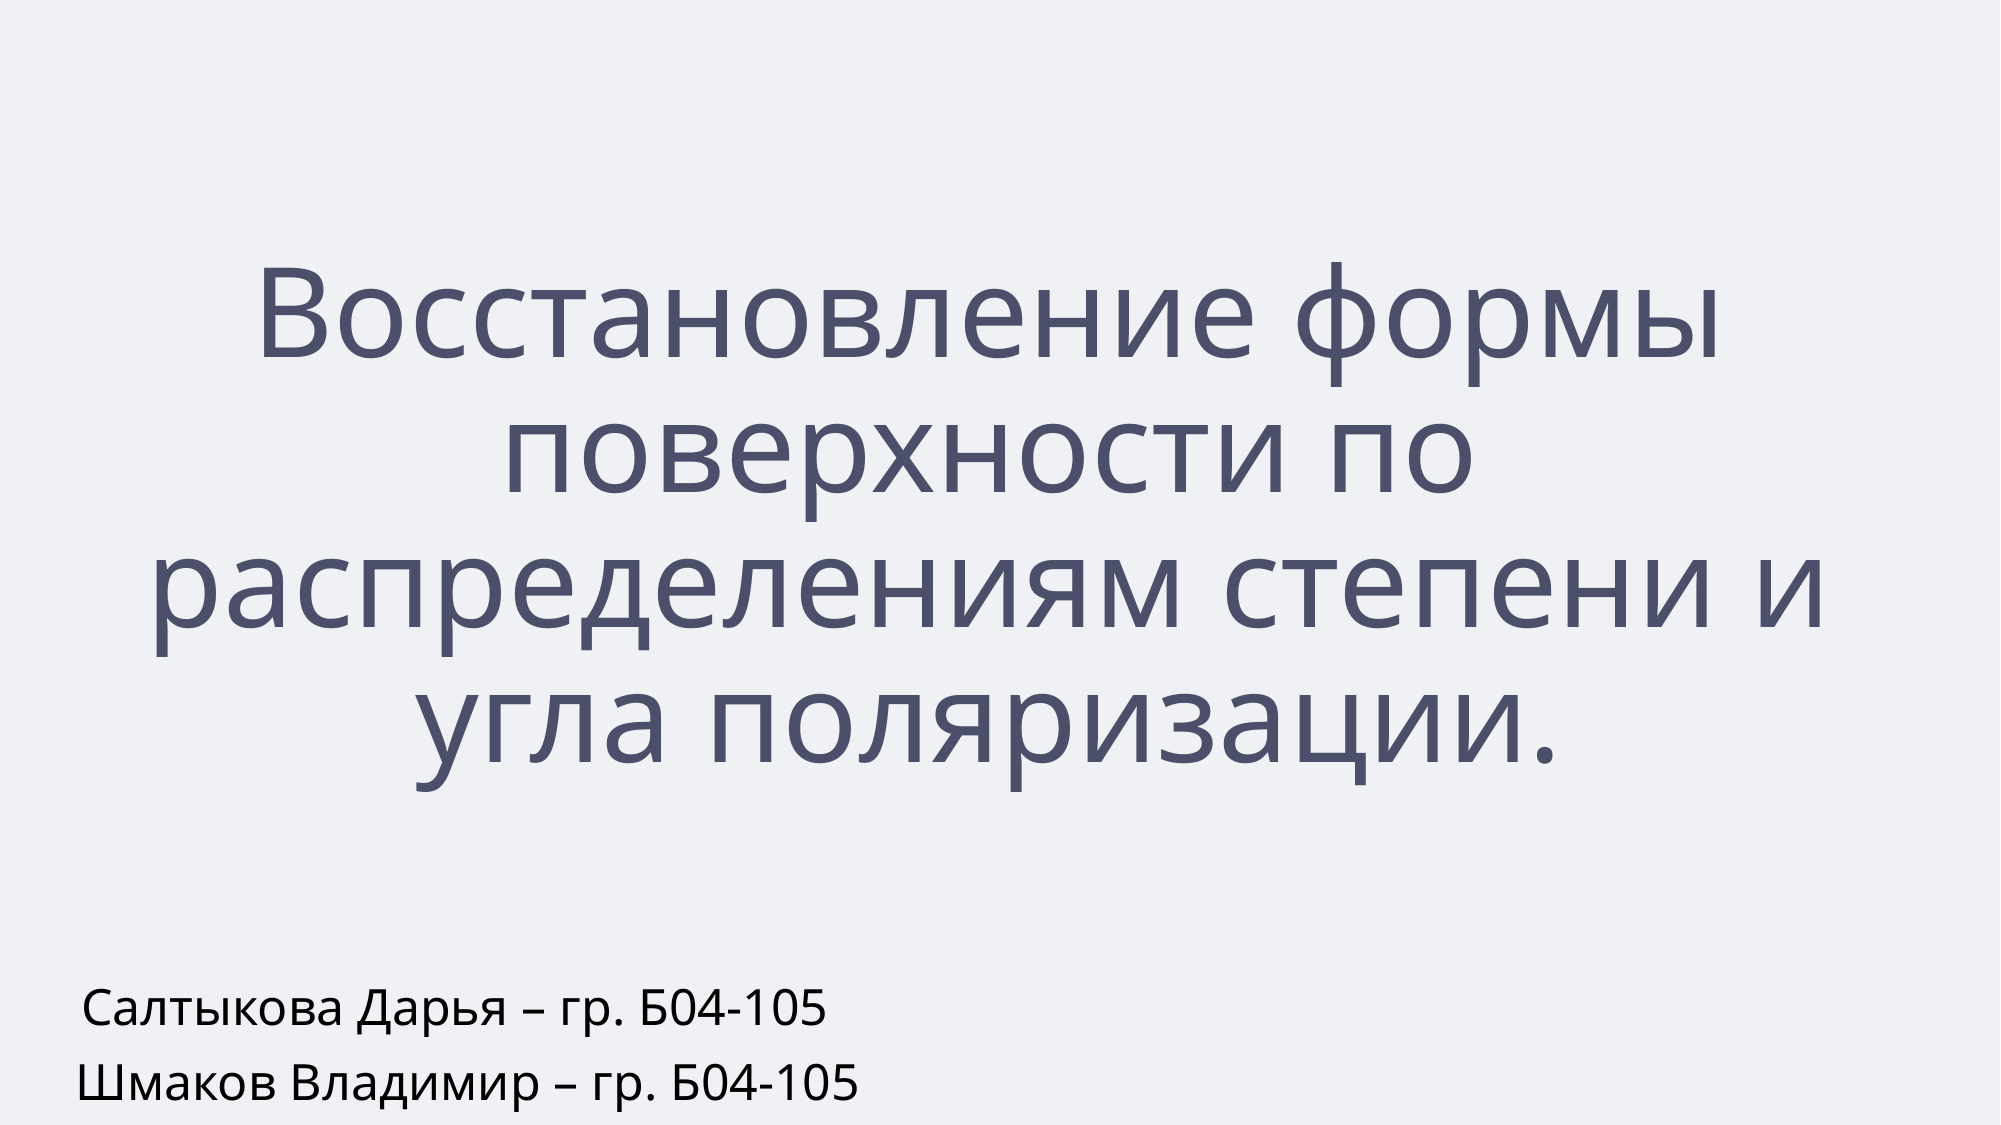

# Восстановление формы поверхности по распределениям степени и угла поляризации.
Салтыкова Дарья – гр. Б04-105
 Шмаков Владимир – гр. Б04-105